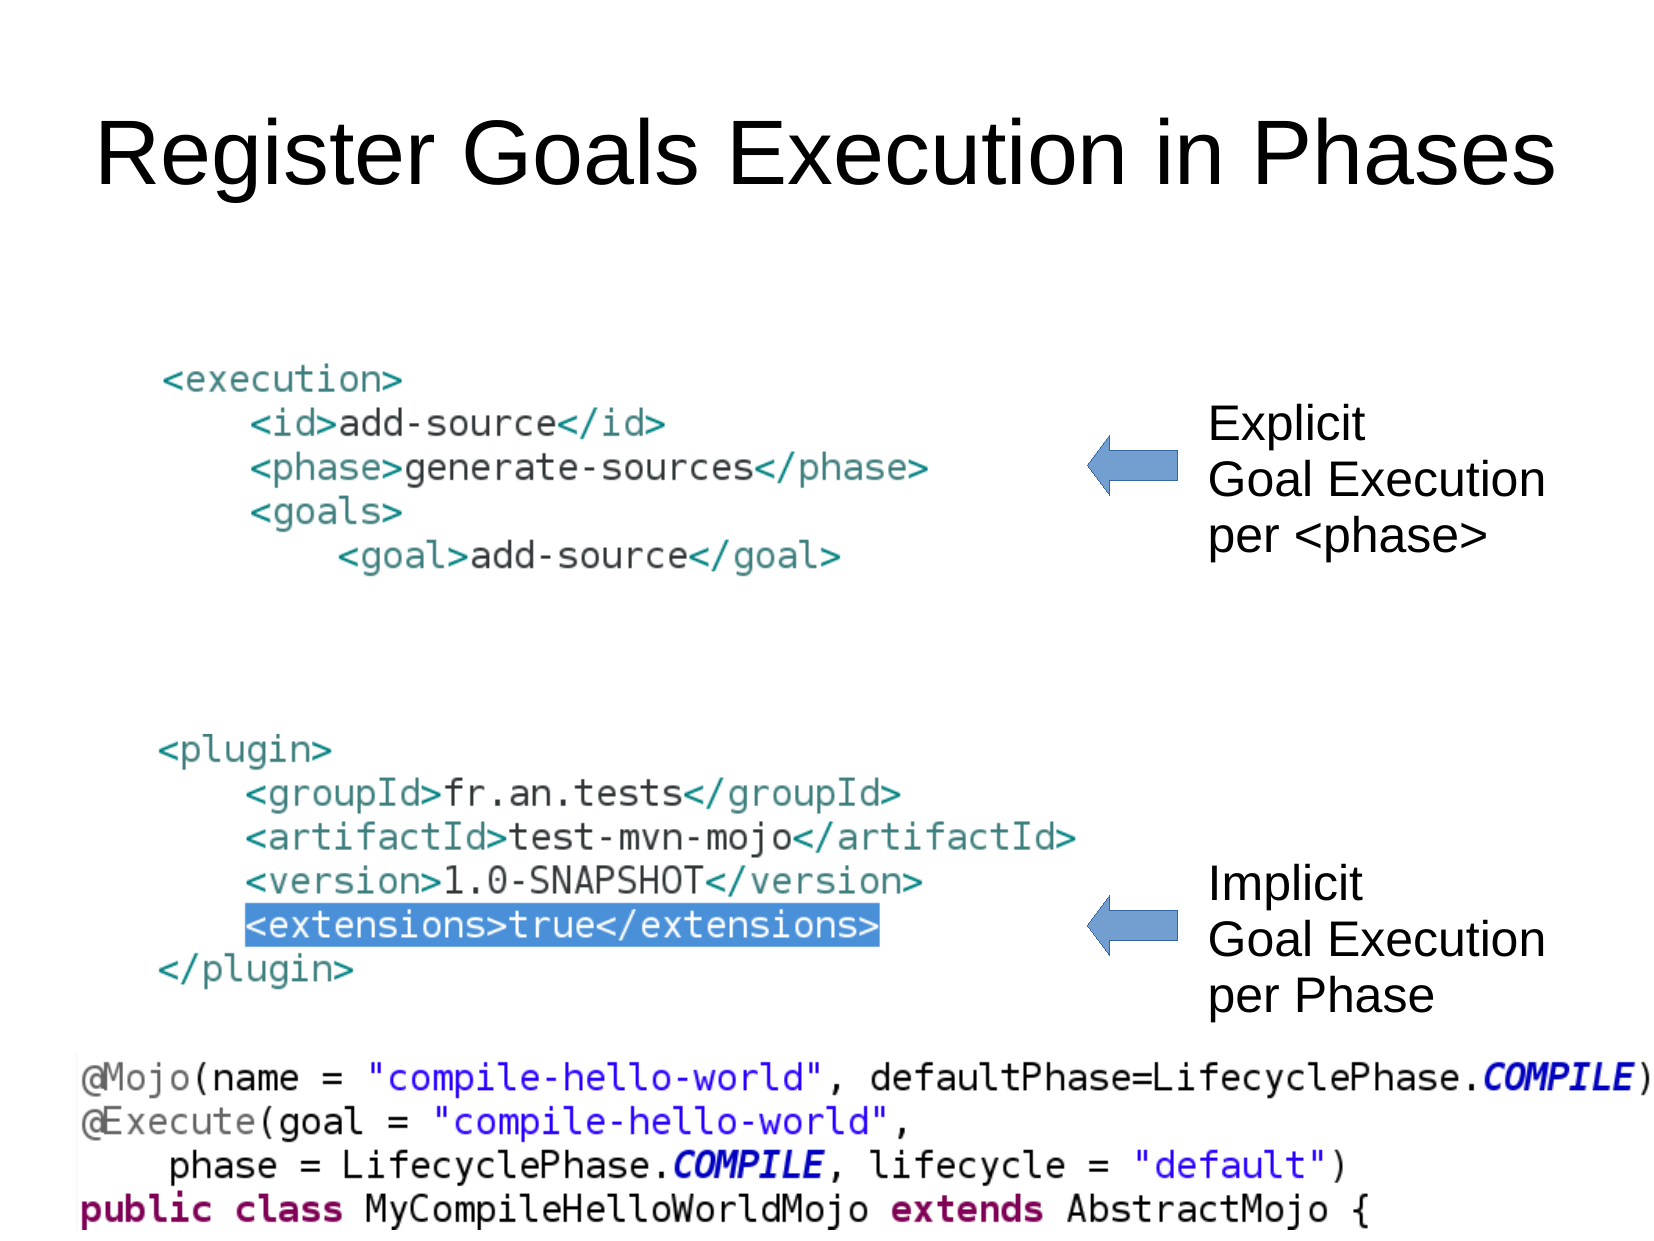

# Register Goals Execution in Phases
Explicit
Goal Execution
per <phase>
Implicit
Goal Execution
per Phase